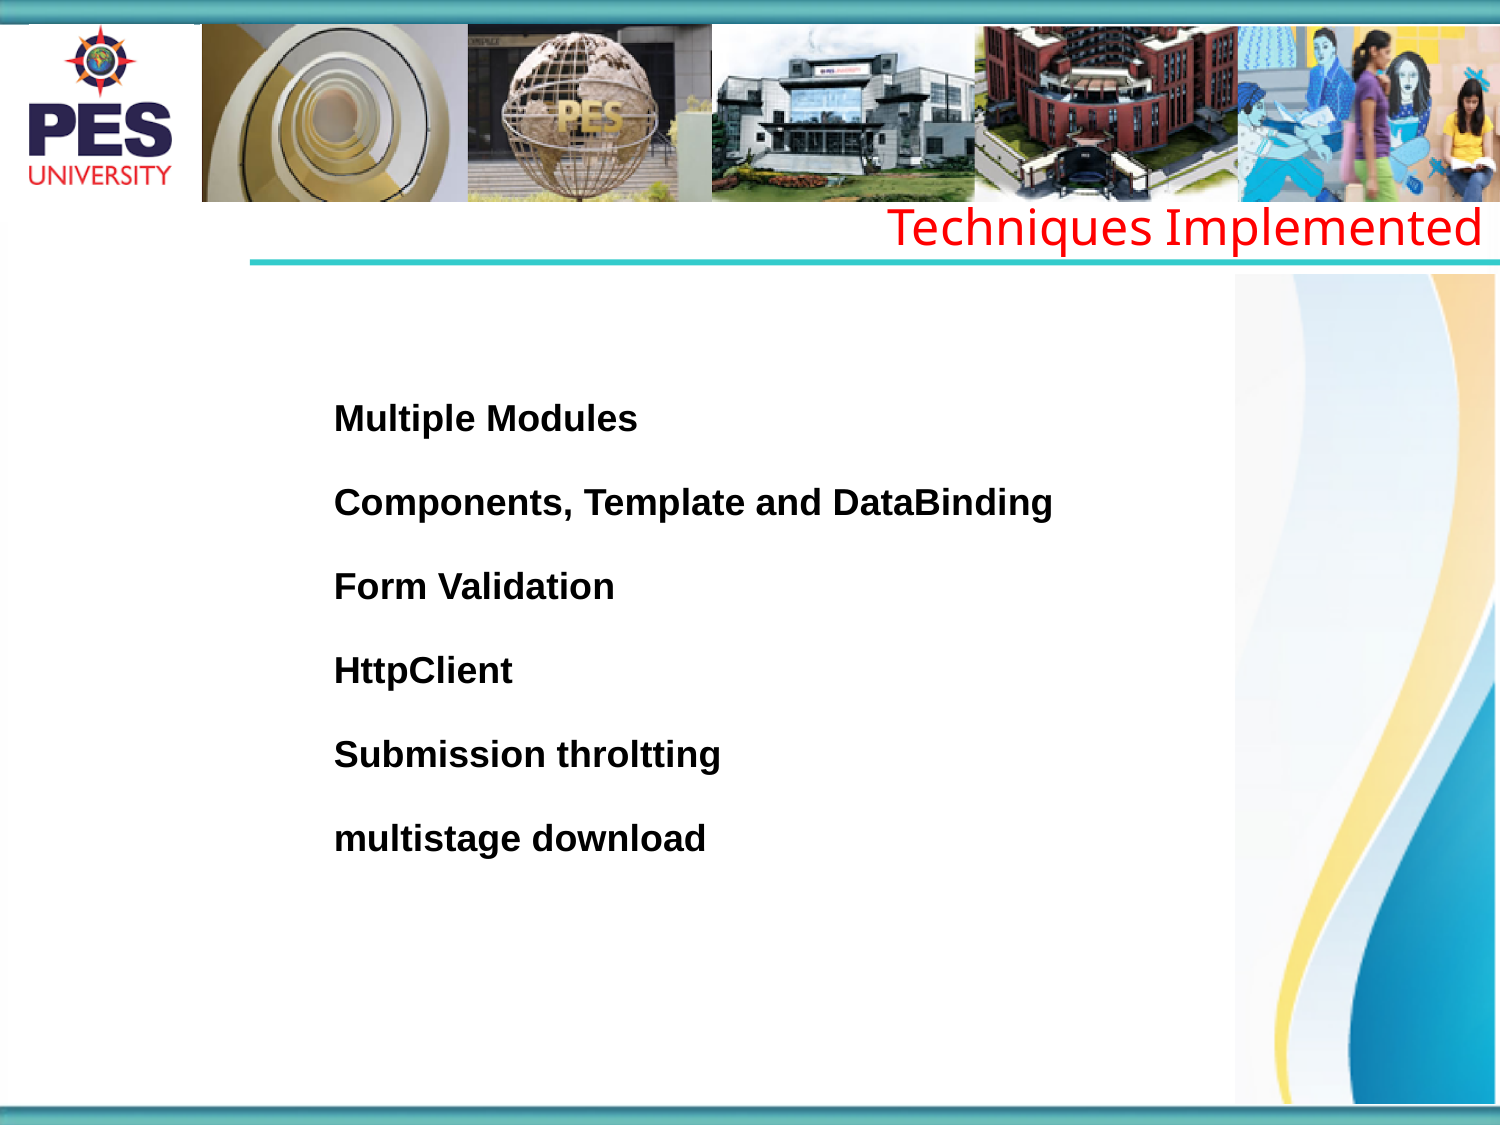

Techniques Implemented
Multiple Modules
Components, Template and DataBinding
Form Validation
HttpClient
Submission throltting
multistage download